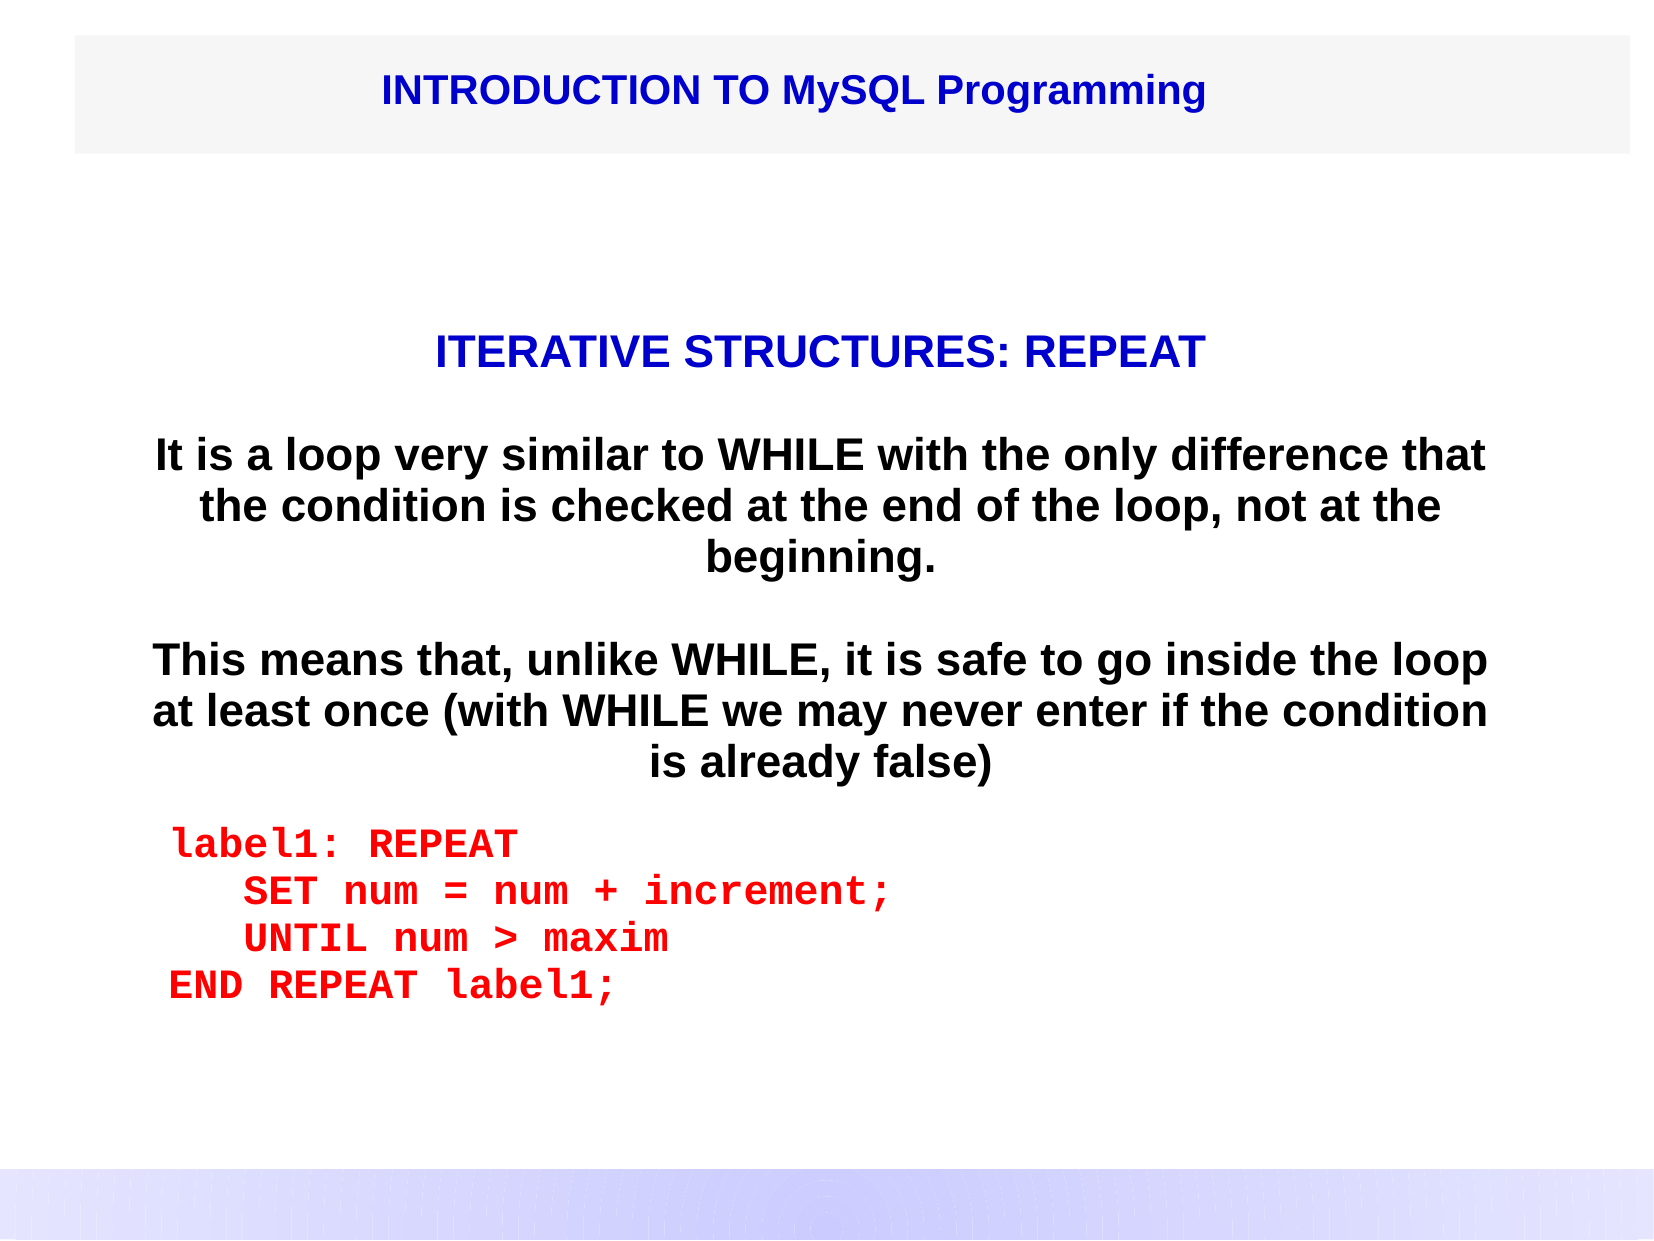

INTRODUCTION TO MySQL Programming
ITERATIVE STRUCTURES: REPEAT
It is a loop very similar to WHILE with the only difference that the condition is checked at the end of the loop, not at the beginning.
This means that, unlike WHILE, it is safe to go inside the loop at least once (with WHILE we may never enter if the condition is already false)
label1: REPEAT
 SET num = num + increment;
 UNTIL num > maxim
END REPEAT label1;